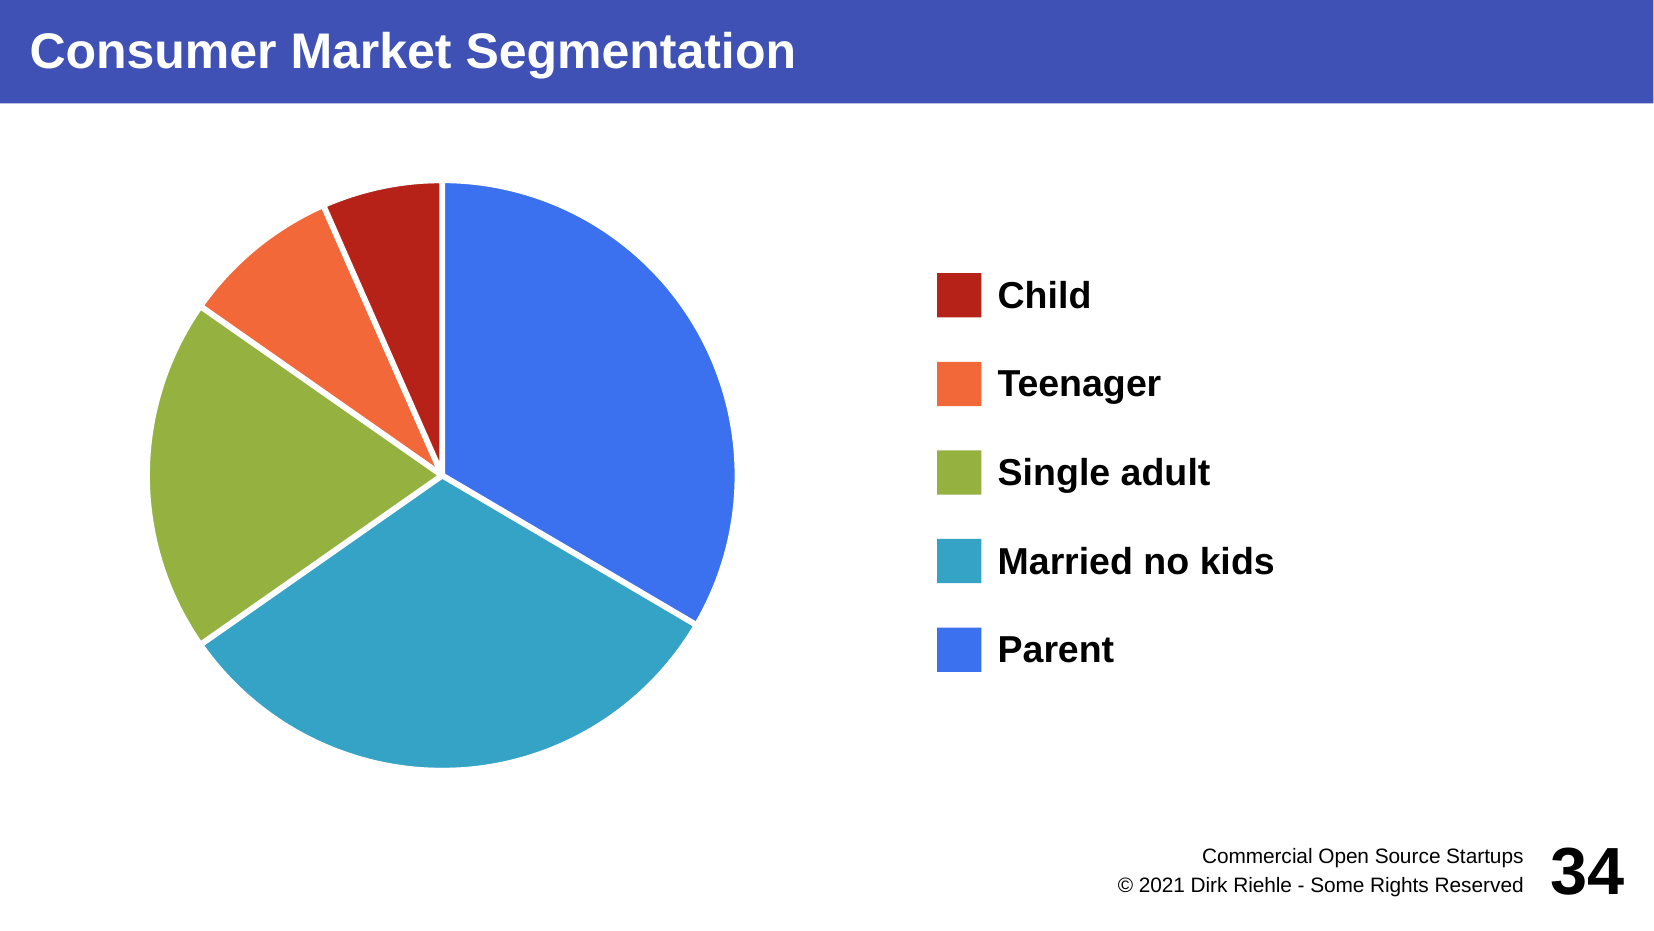

# Consumer Market Segmentation
Child
Teenager
Single adult
Married no kids
Parent
Commercial Open Source Startups
34
© 2021 Dirk Riehle - Some Rights Reserved